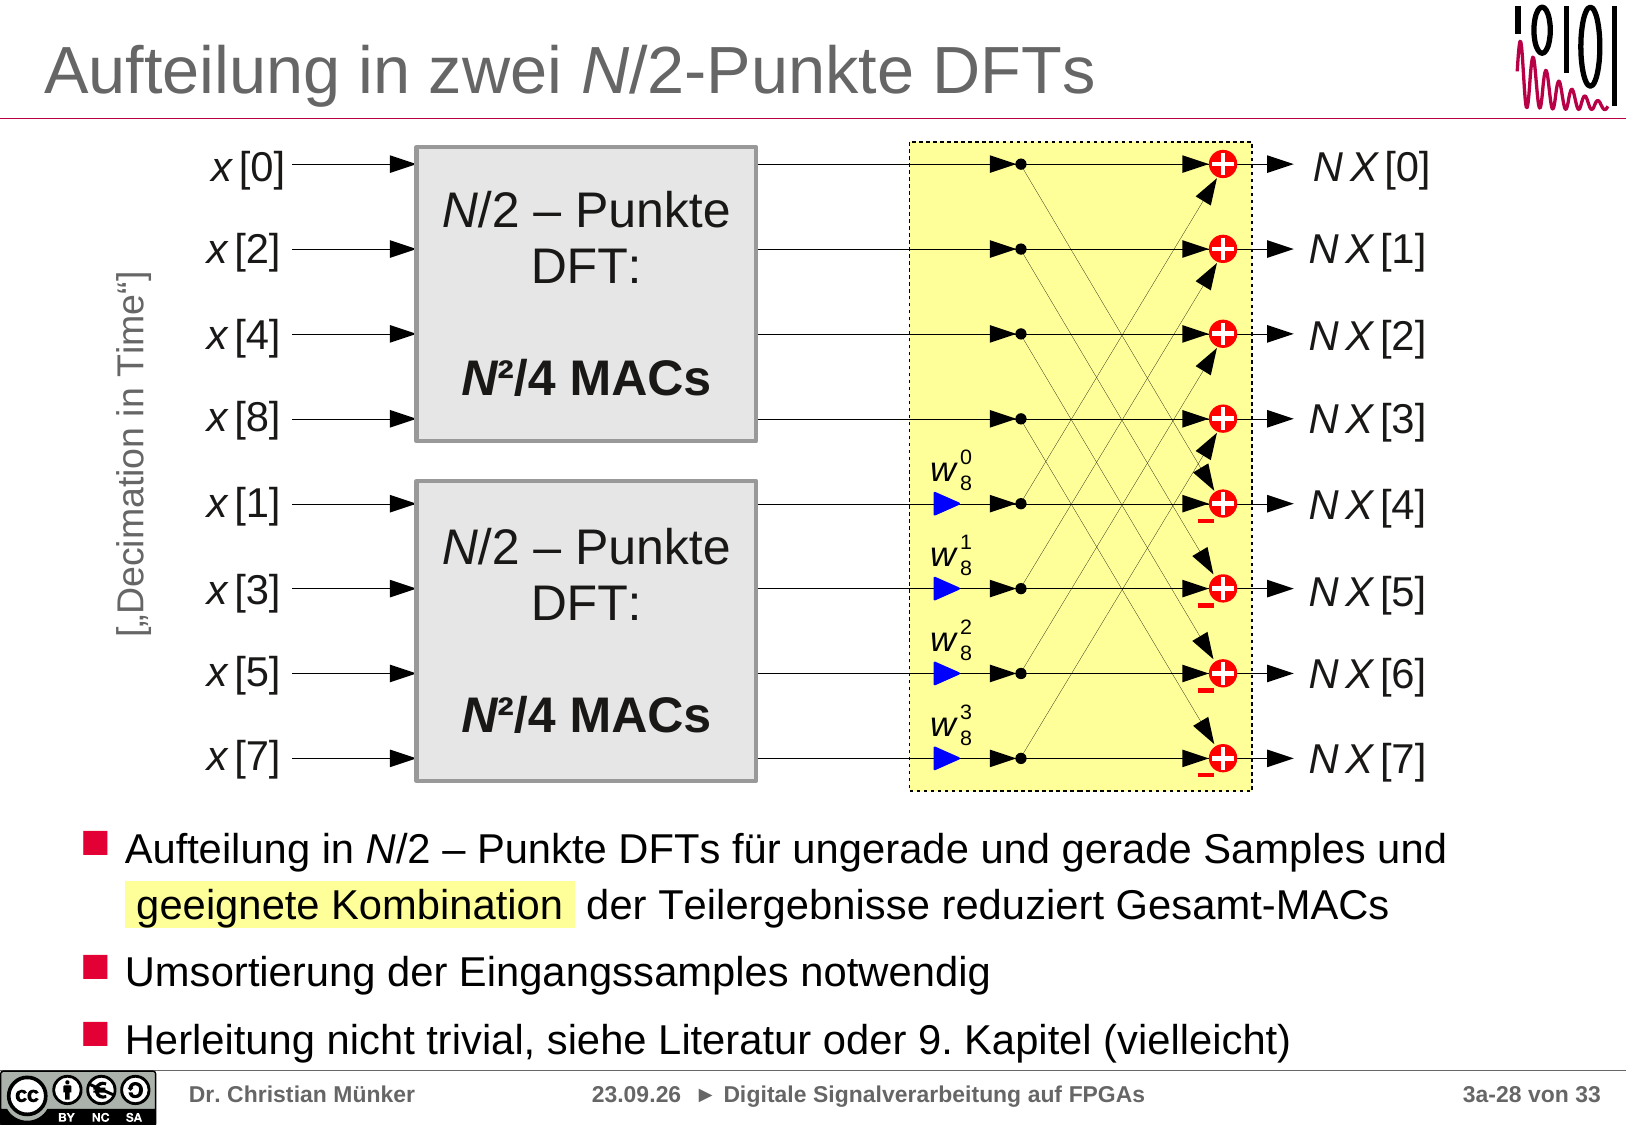

# Aufteilung in zwei N/2-Punkte DFTs
x [0]
x [2]
x [4]
x [8]
x [1]
x [3]
x [5]
x [7]
N X [0]
N X [1]
N X [2]
N X [3]
N X [4]
N X [5]
N X [6]
N X [7]
N/2 – Punkte
DFT:
N²/4 MACs
N/2 – Punkte
DFT:
N²/4 MACs
[„Decimation in Time“]
Aufteilung in N/2 – Punkte DFTs für ungerade und gerade Samples und  geeignete Kombination der Teilergebnisse reduziert Gesamt-MACs
Umsortierung der Eingangssamples notwendig
Herleitung nicht trivial, siehe Literatur oder 9. Kapitel (vielleicht)